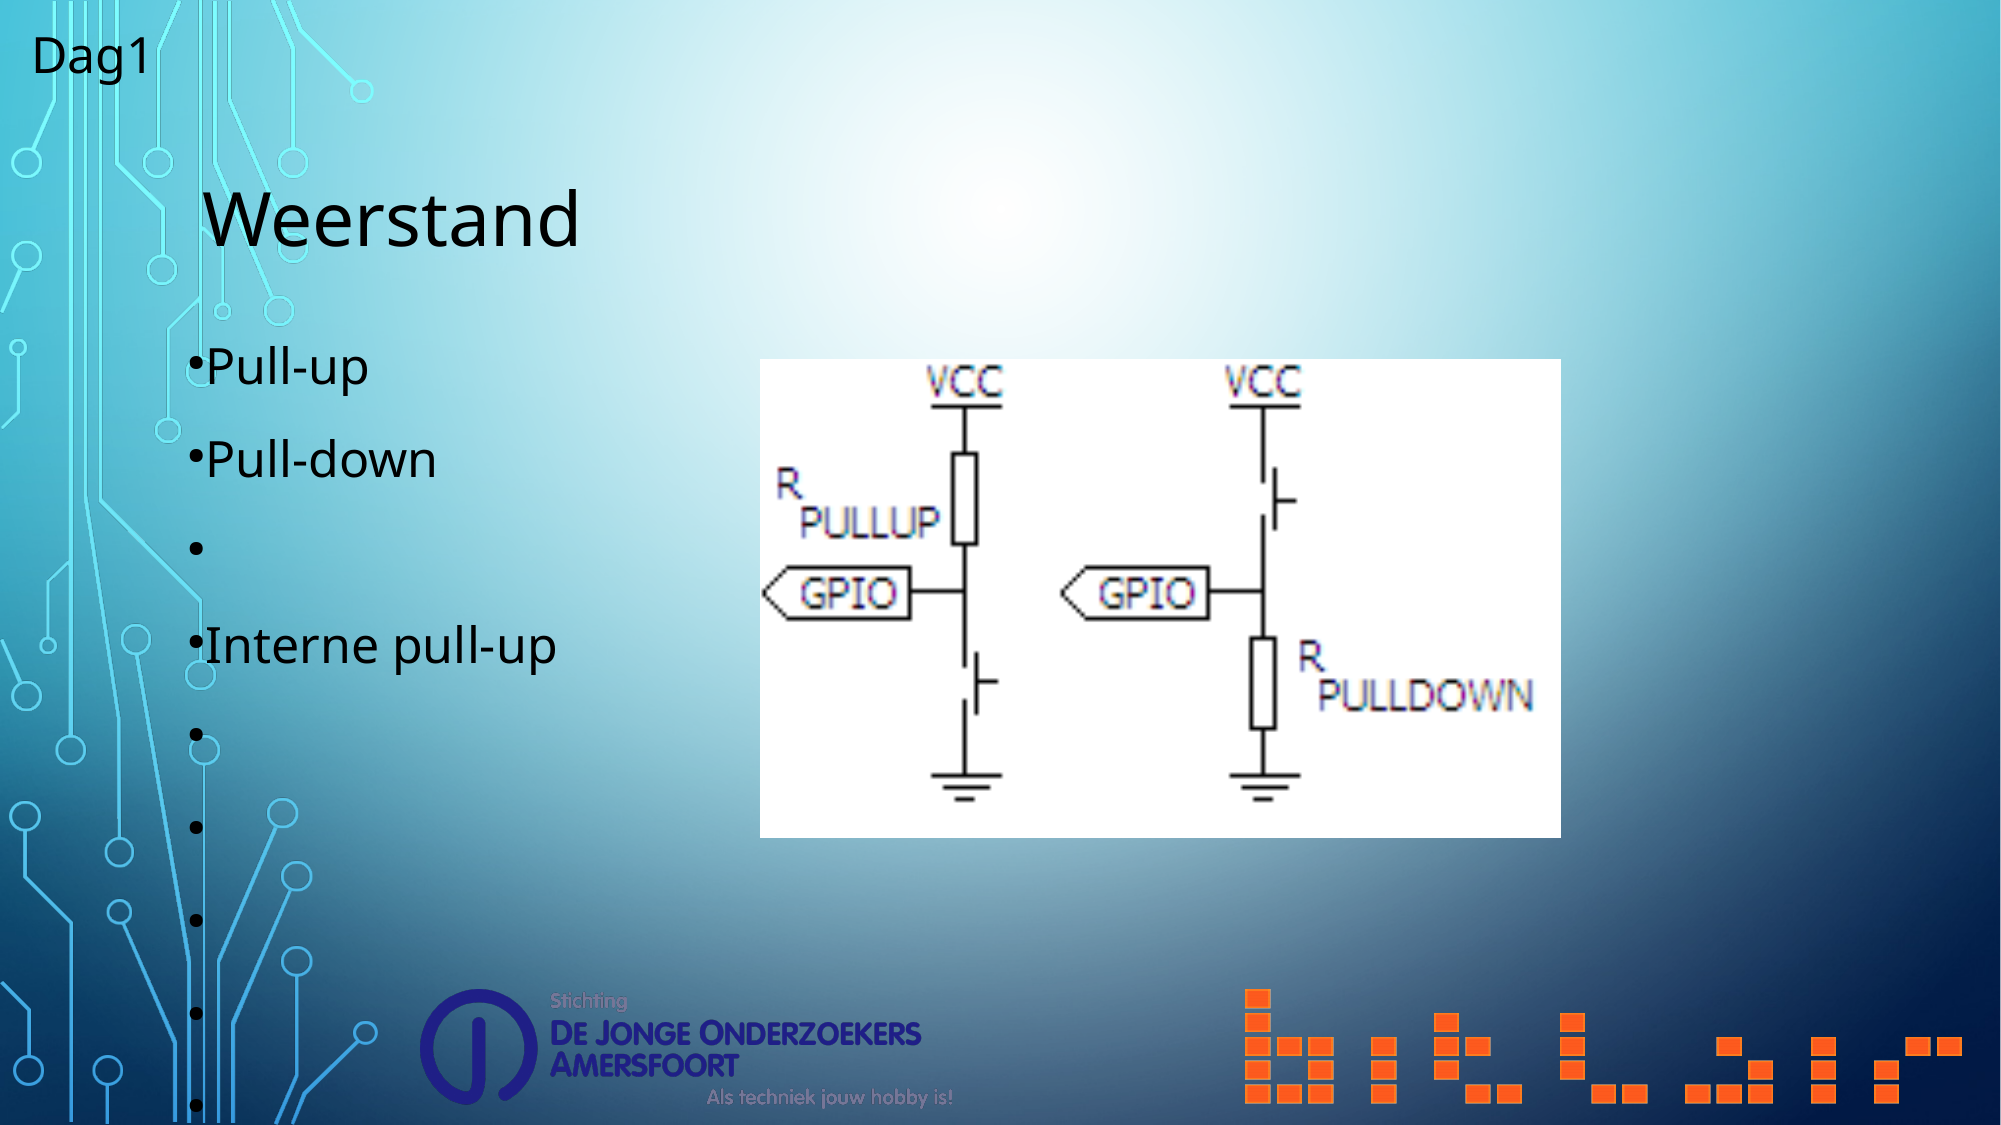

Dag1
# Weerstand
Pull-up
Pull-down
Interne pull-up